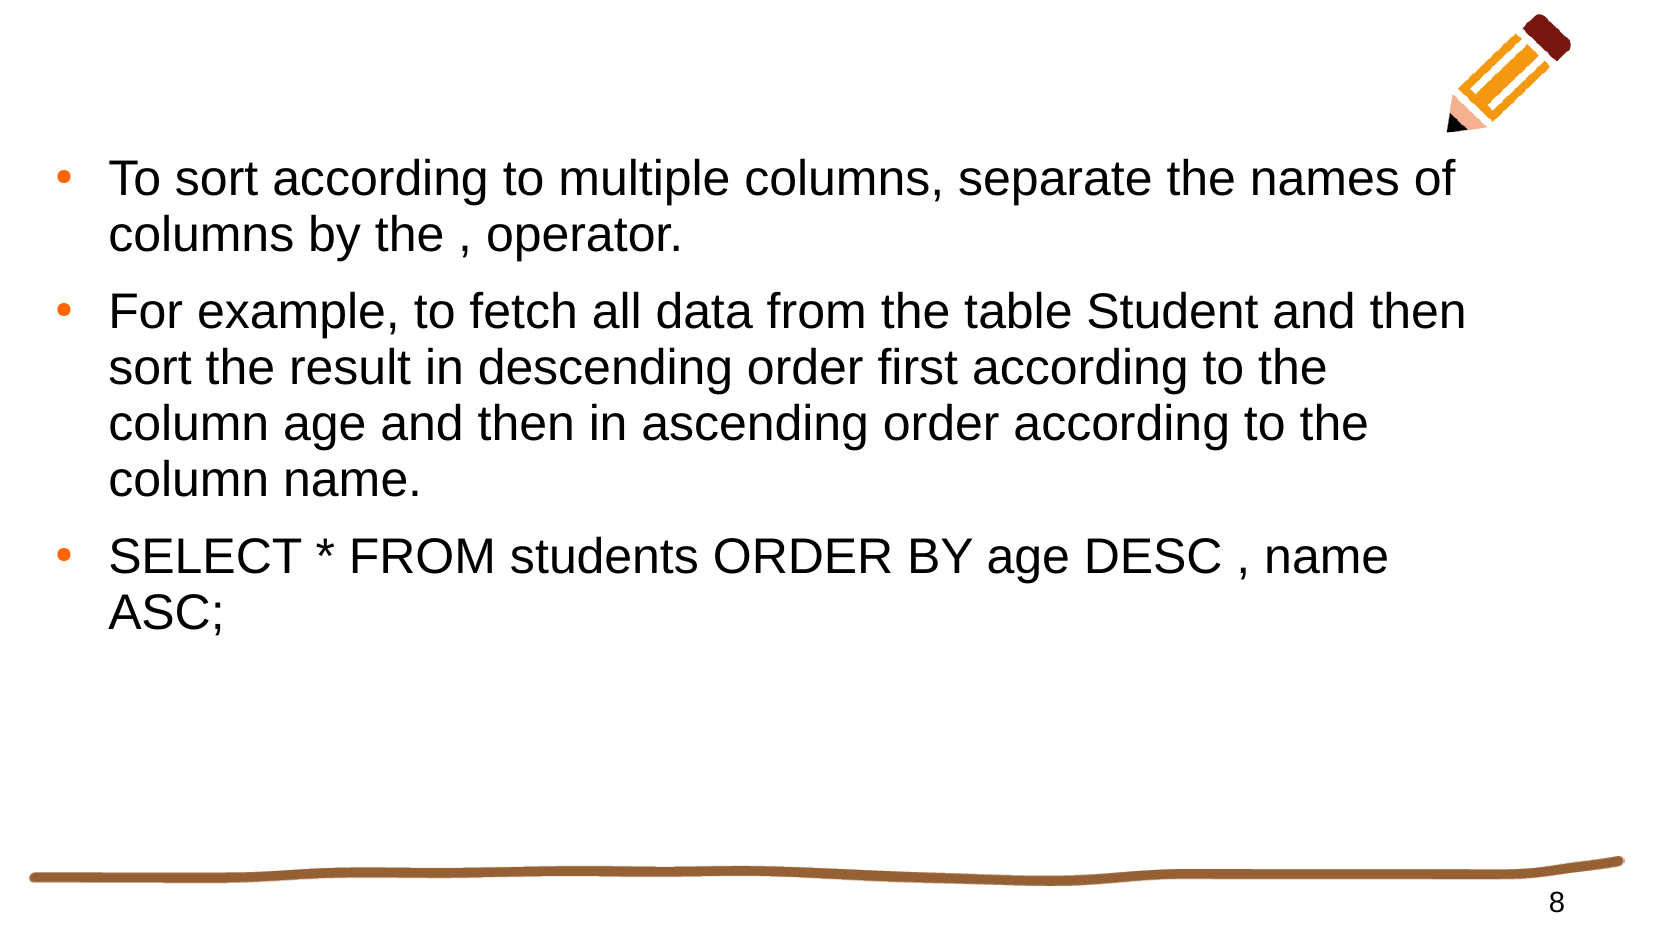

# To sort according to multiple columns, separate the names of columns by the , operator.
For example, to fetch all data from the table Student and then sort the result in descending order first according to the column age and then in ascending order according to the column name.
SELECT * FROM students ORDER BY age DESC , name ASC;
8